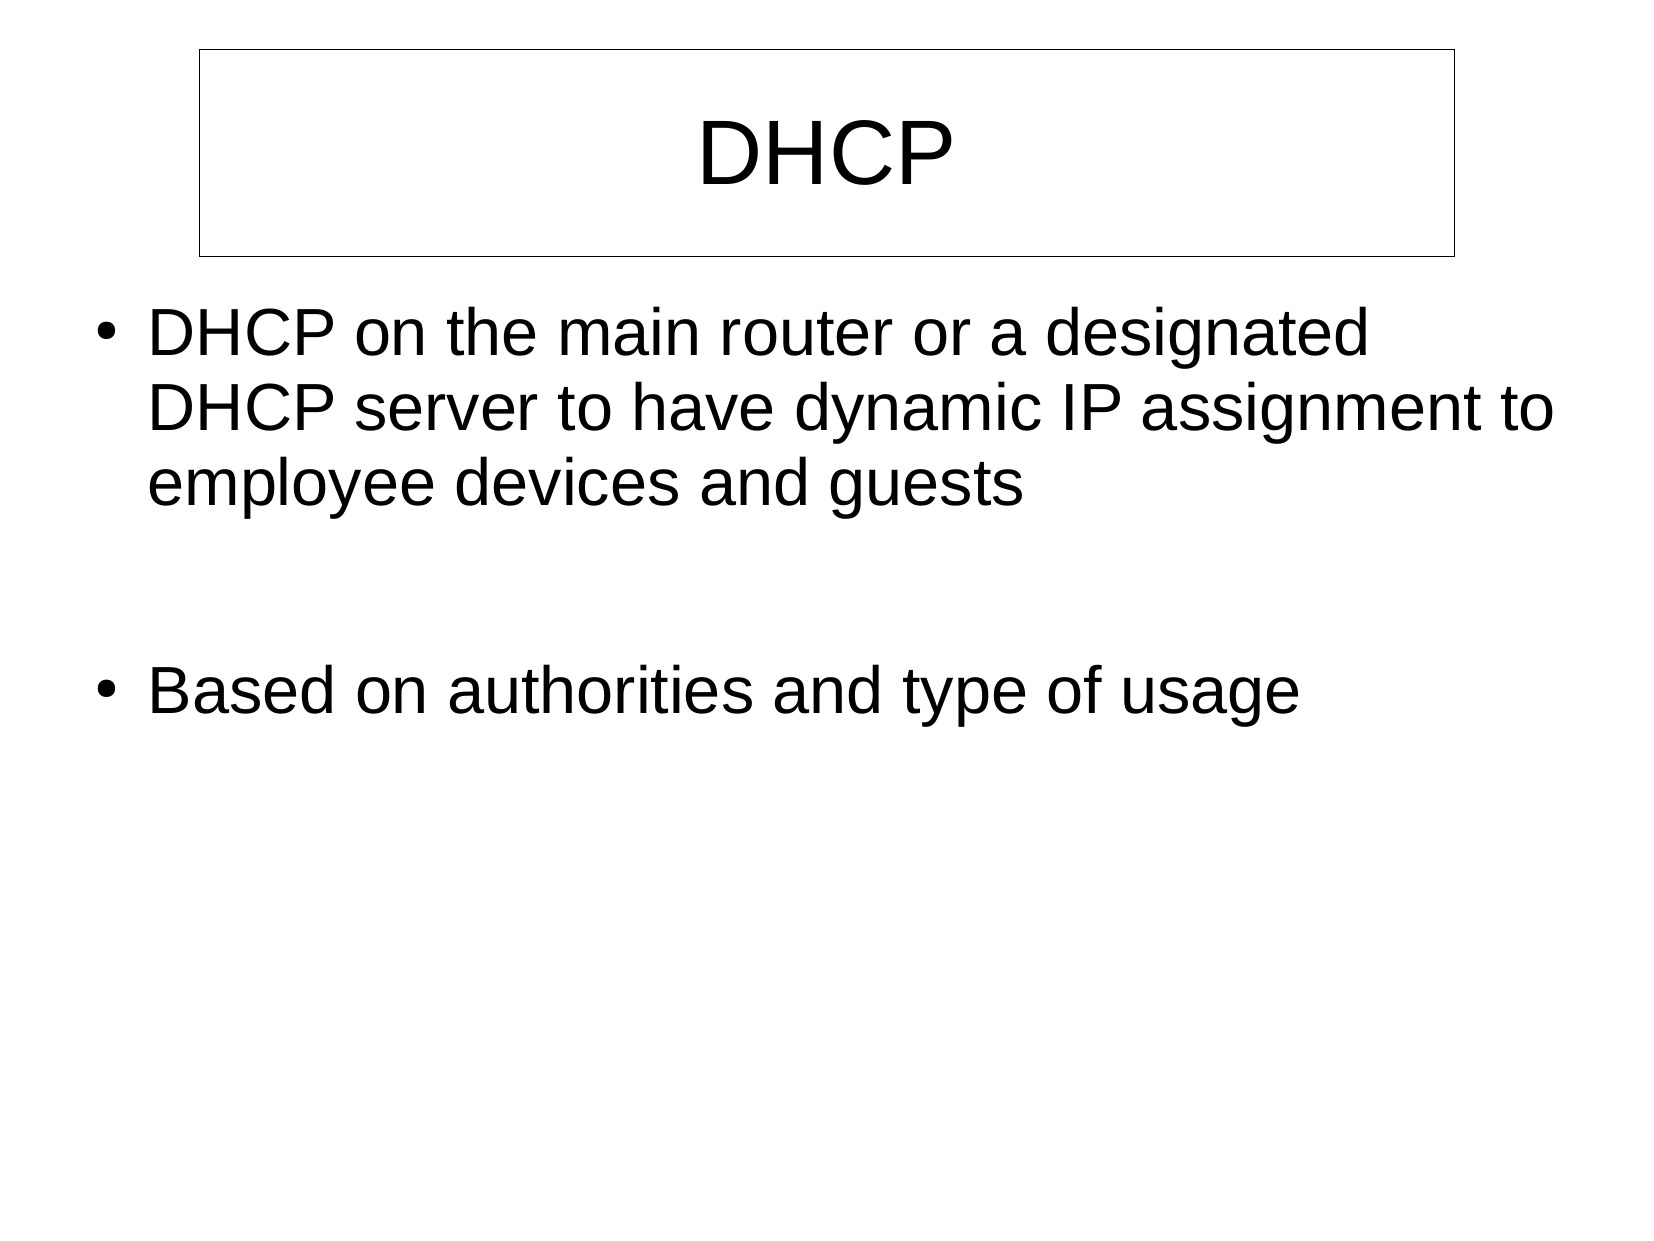

# DHCP
DHCP on the main router or a designated DHCP server to have dynamic IP assignment to employee devices and guests
Based on authorities and type of usage